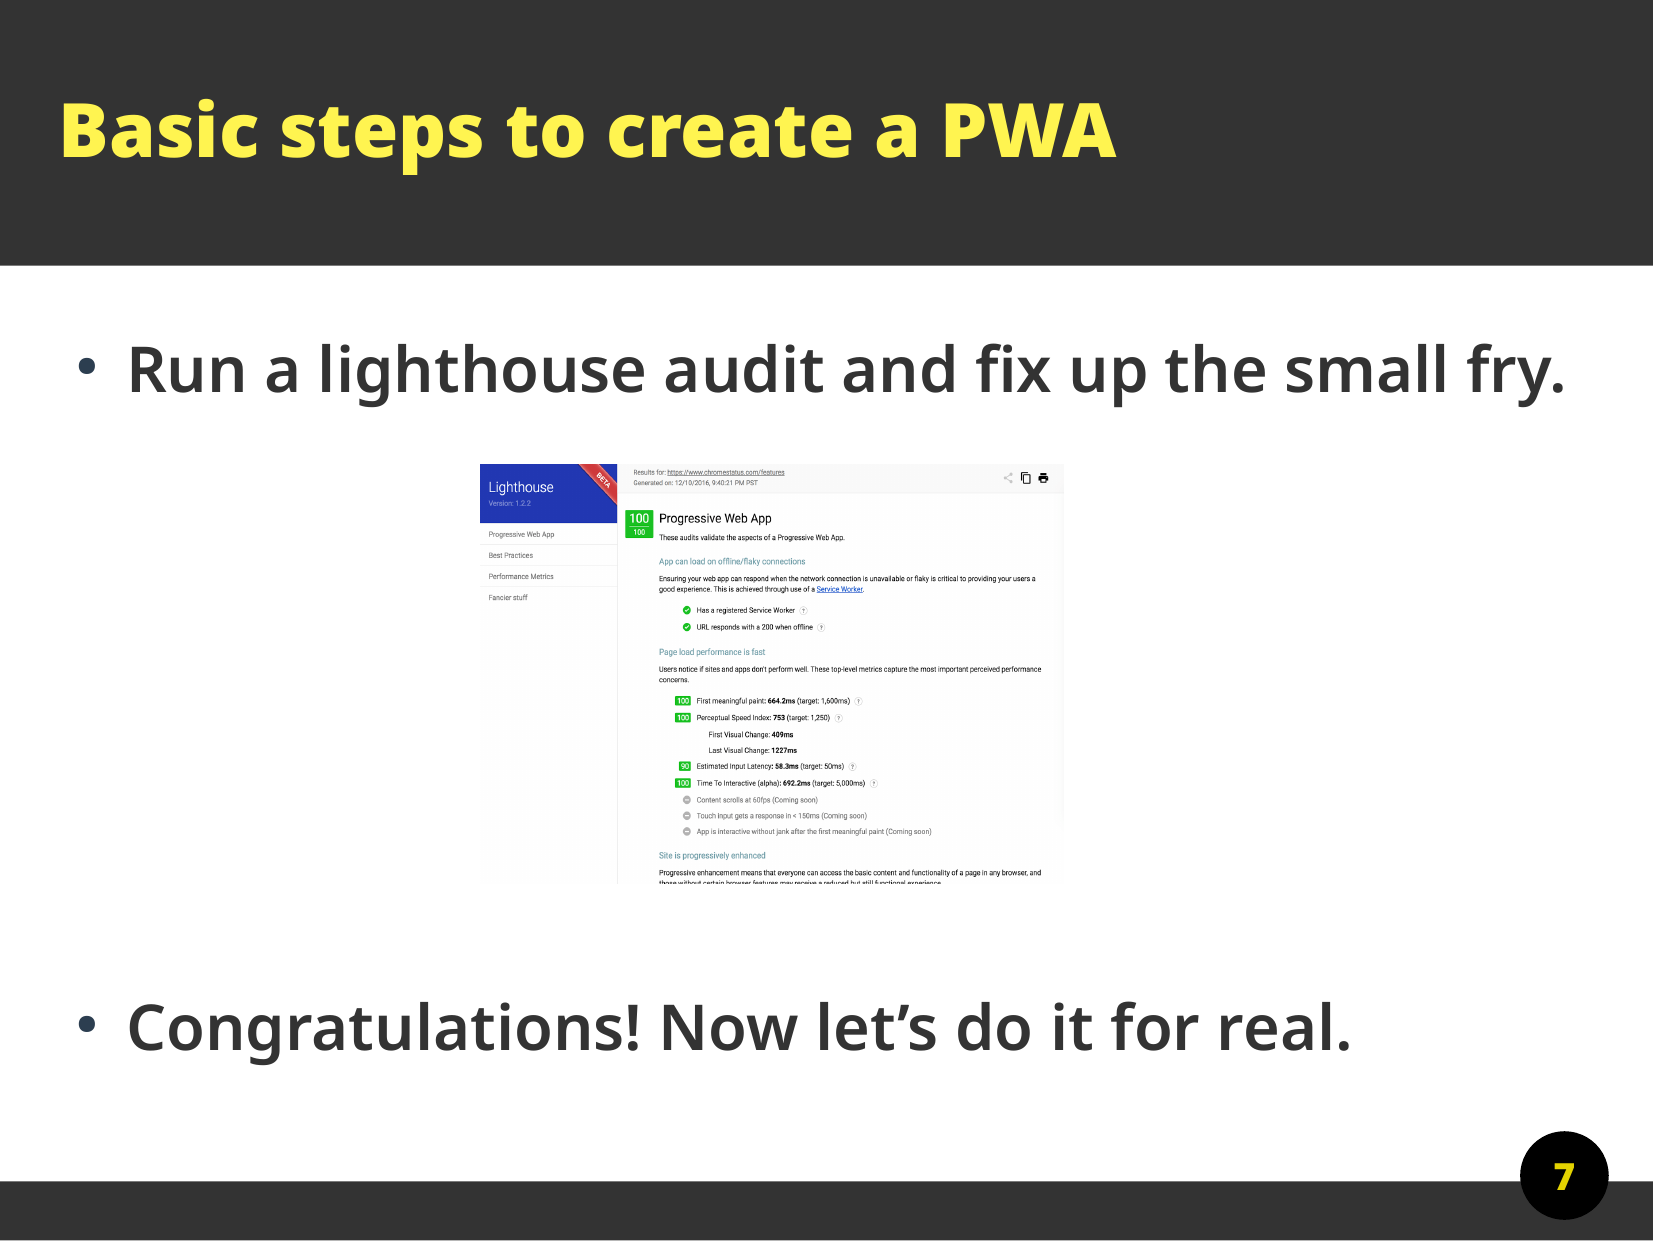

# Basic steps to create a PWA
Run a lighthouse audit and fix up the small fry.
Congratulations! Now let’s do it for real.
7